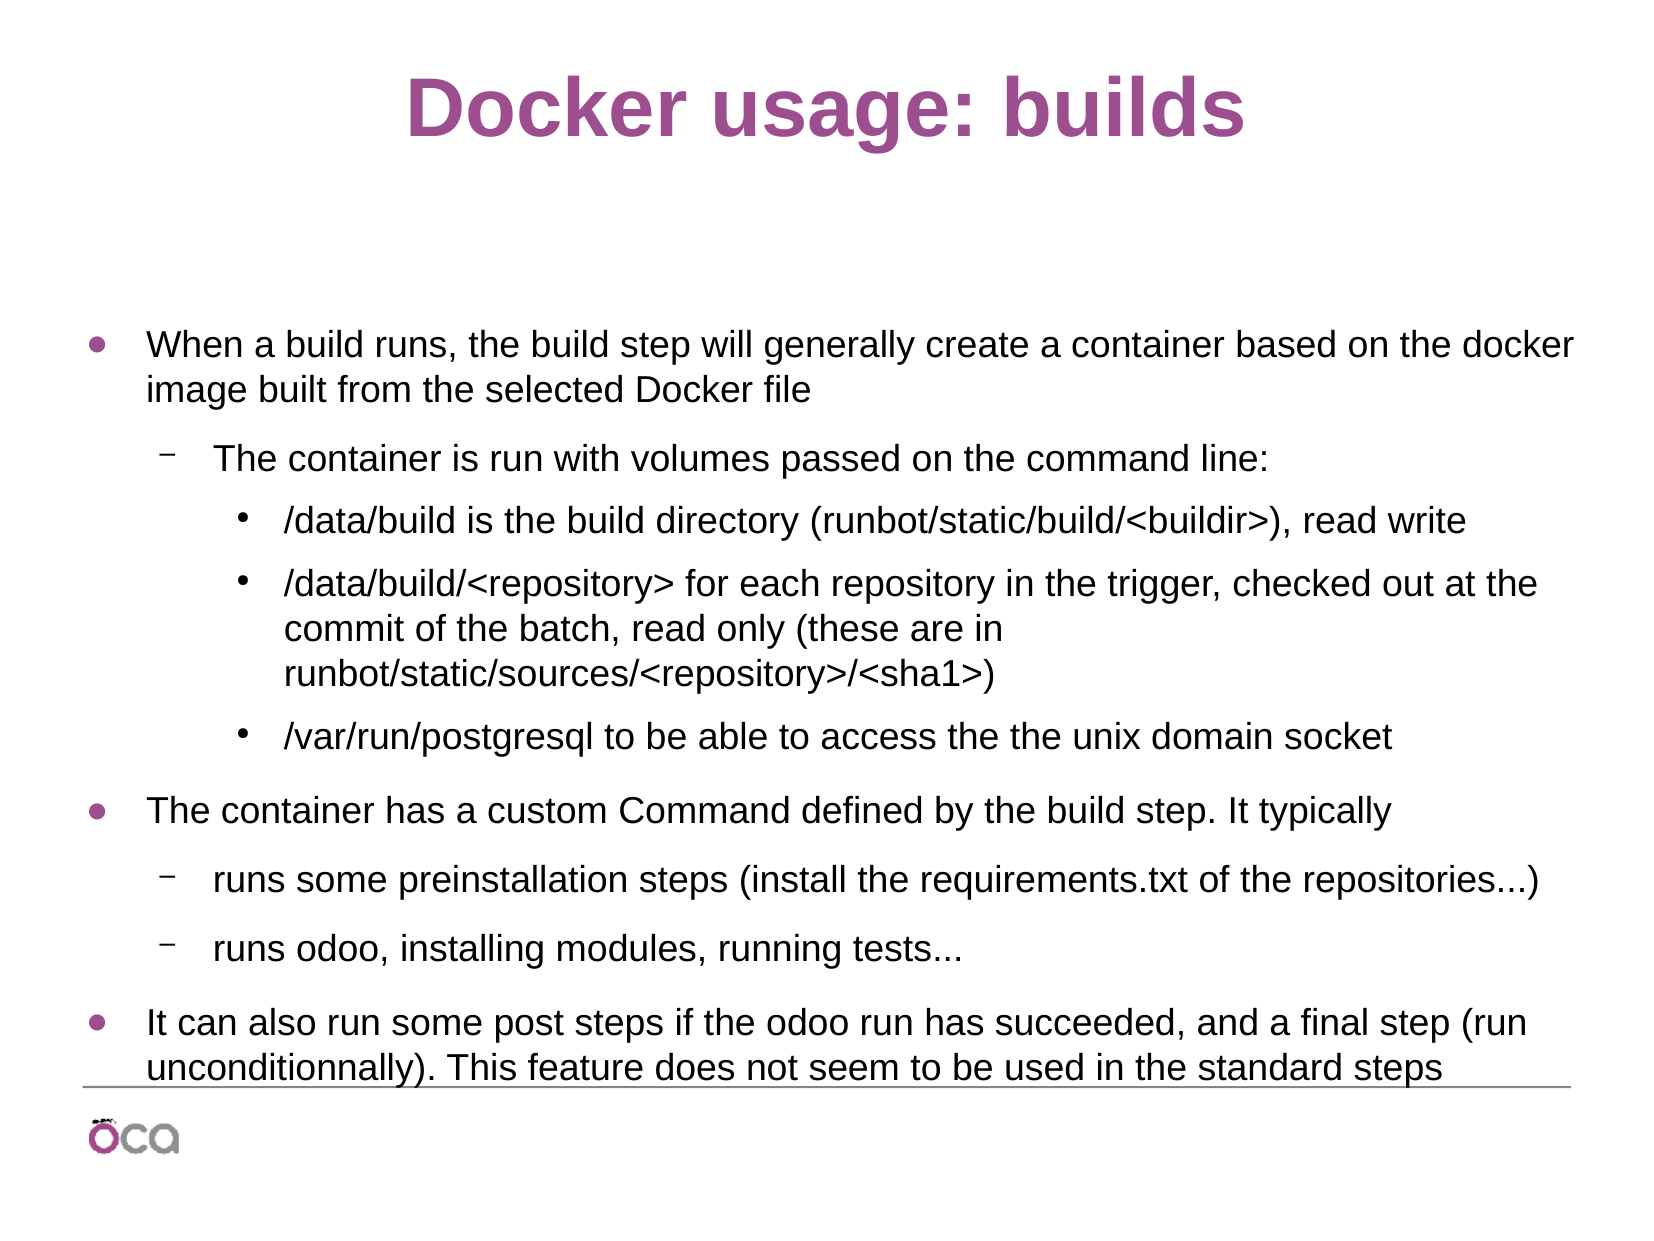

# Docker usage: builds
When a build runs, the build step will generally create a container based on the docker image built from the selected Docker file
The container is run with volumes passed on the command line:
/data/build is the build directory (runbot/static/build/<buildir>), read write
/data/build/<repository> for each repository in the trigger, checked out at the commit of the batch, read only (these are in runbot/static/sources/<repository>/<sha1>)
/var/run/postgresql to be able to access the the unix domain socket
The container has a custom Command defined by the build step. It typically
runs some preinstallation steps (install the requirements.txt of the repositories...)
runs odoo, installing modules, running tests...
It can also run some post steps if the odoo run has succeeded, and a final step (run unconditionnally). This feature does not seem to be used in the standard steps